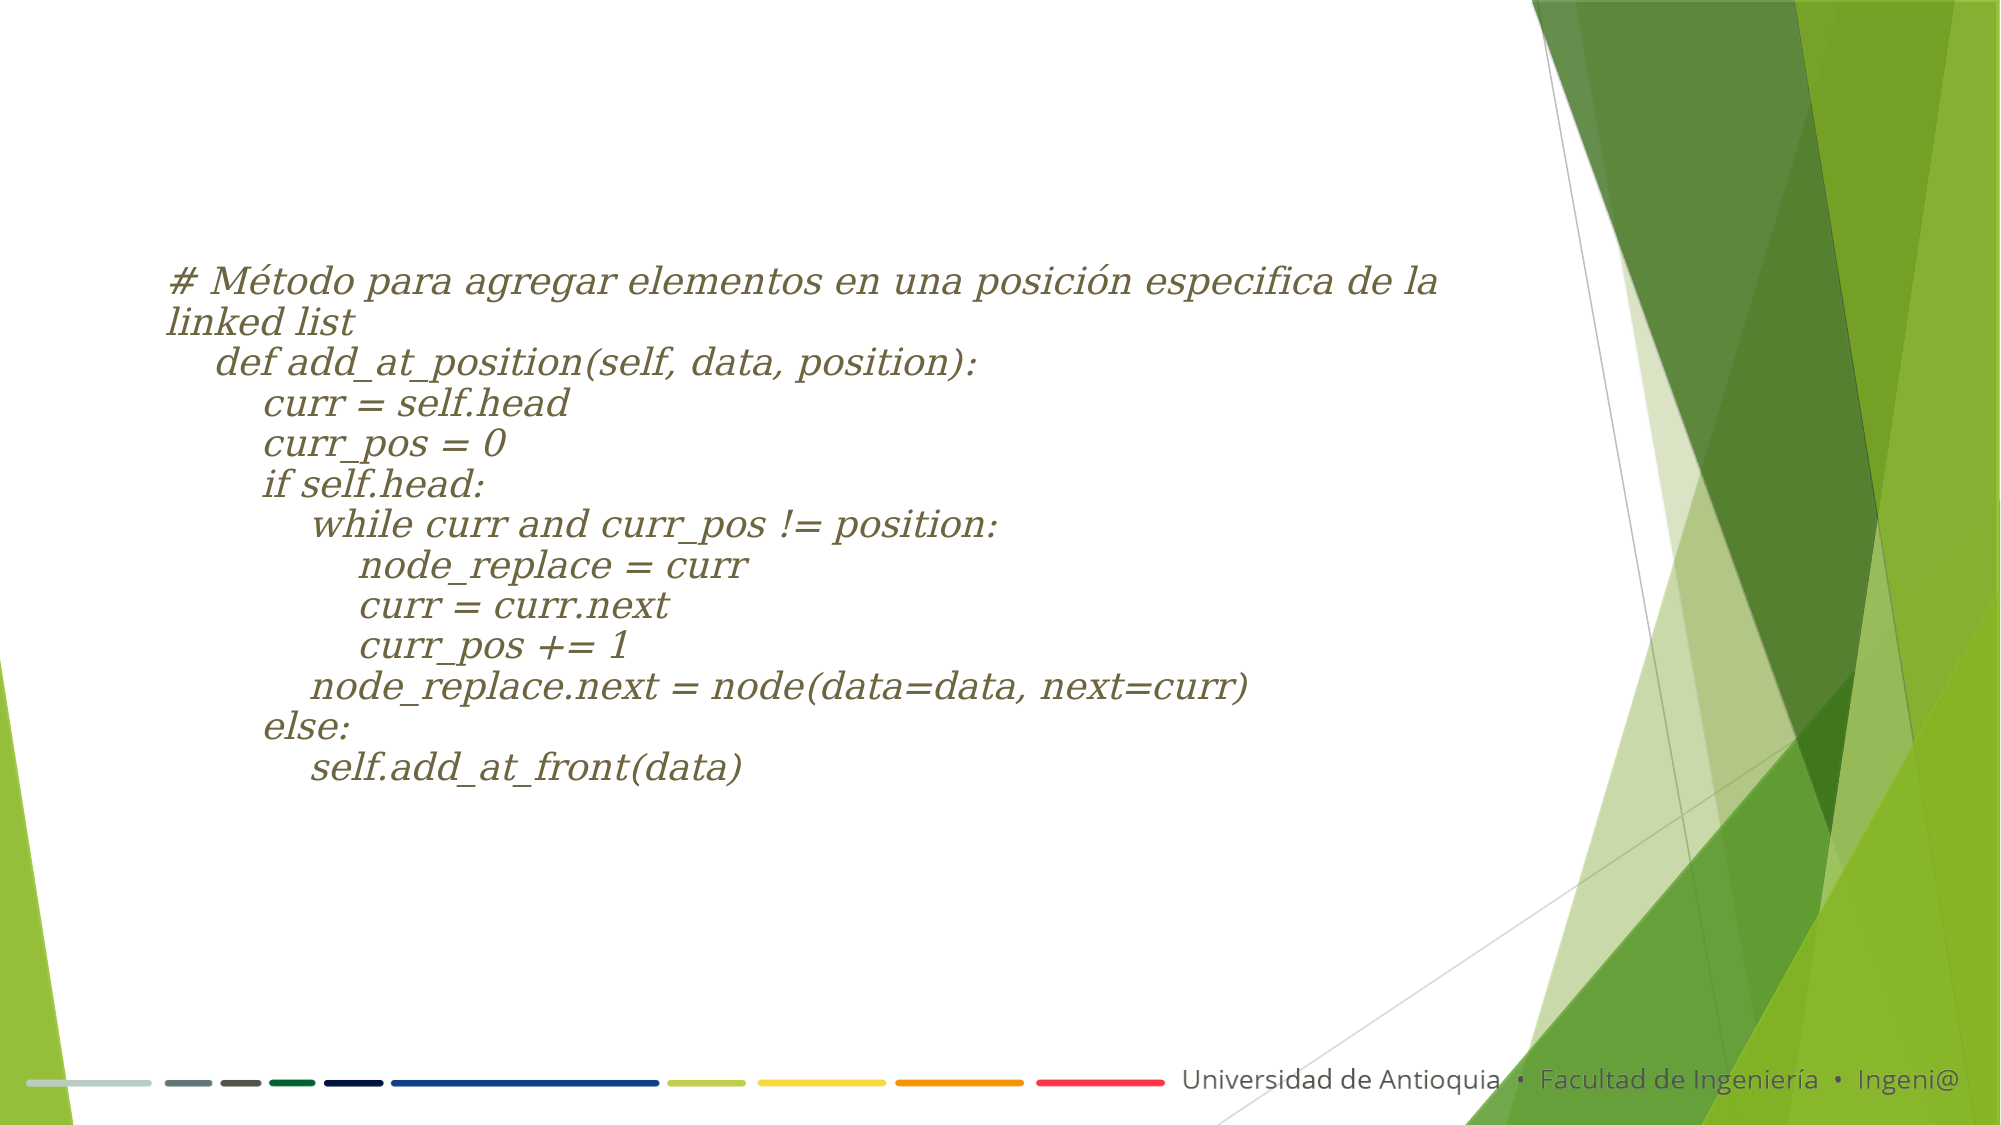

# # Método para agregar elementos en una posición especifica de la linked list
 def add_at_position(self, data, position):
 curr = self.head
 curr_pos = 0
 if self.head:
 while curr and curr_pos != position:
 node_replace = curr
 curr = curr.next
 curr_pos += 1
 node_replace.next = node(data=data, next=curr)
 else:
 self.add_at_front(data)